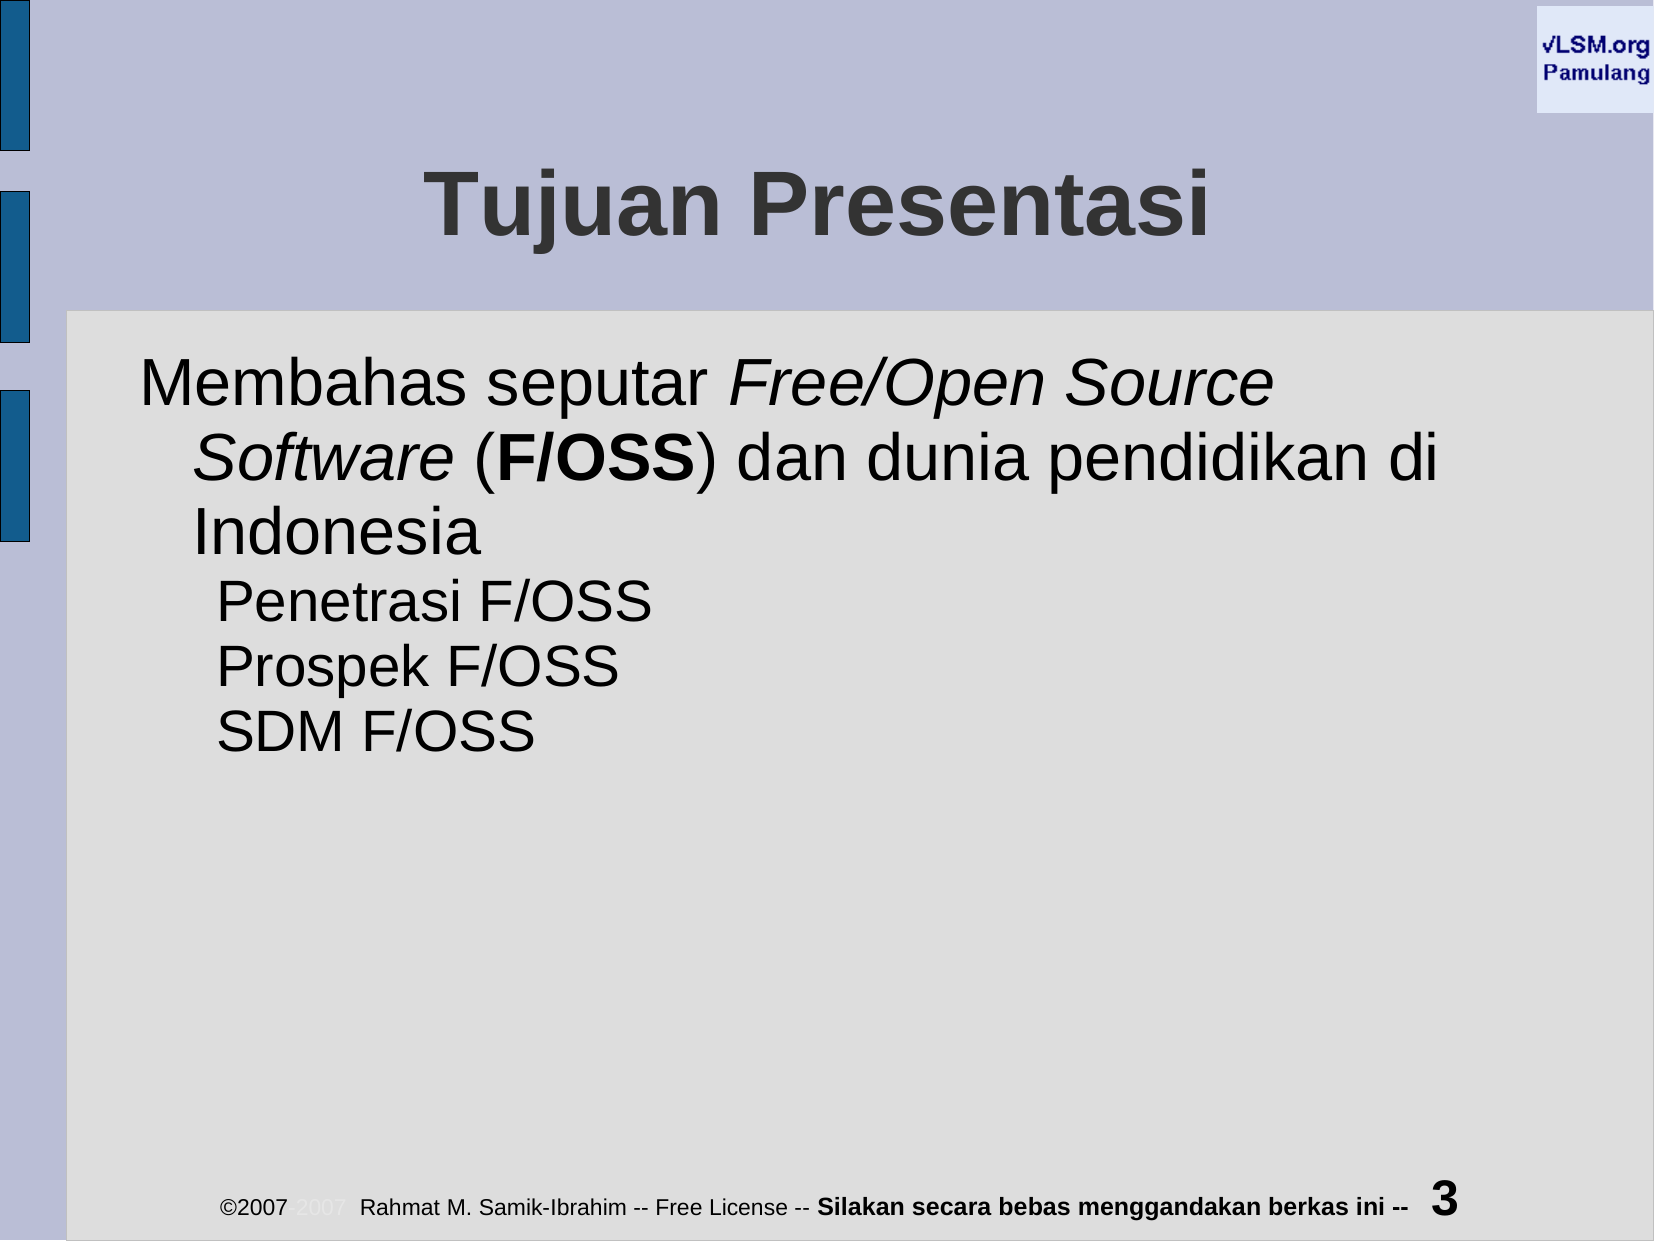

# Tujuan Presentasi
Membahas seputar Free/Open Source Software (F/OSS) dan dunia pendidikan di Indonesia
Penetrasi F/OSS
Prospek F/OSS
SDM F/OSS